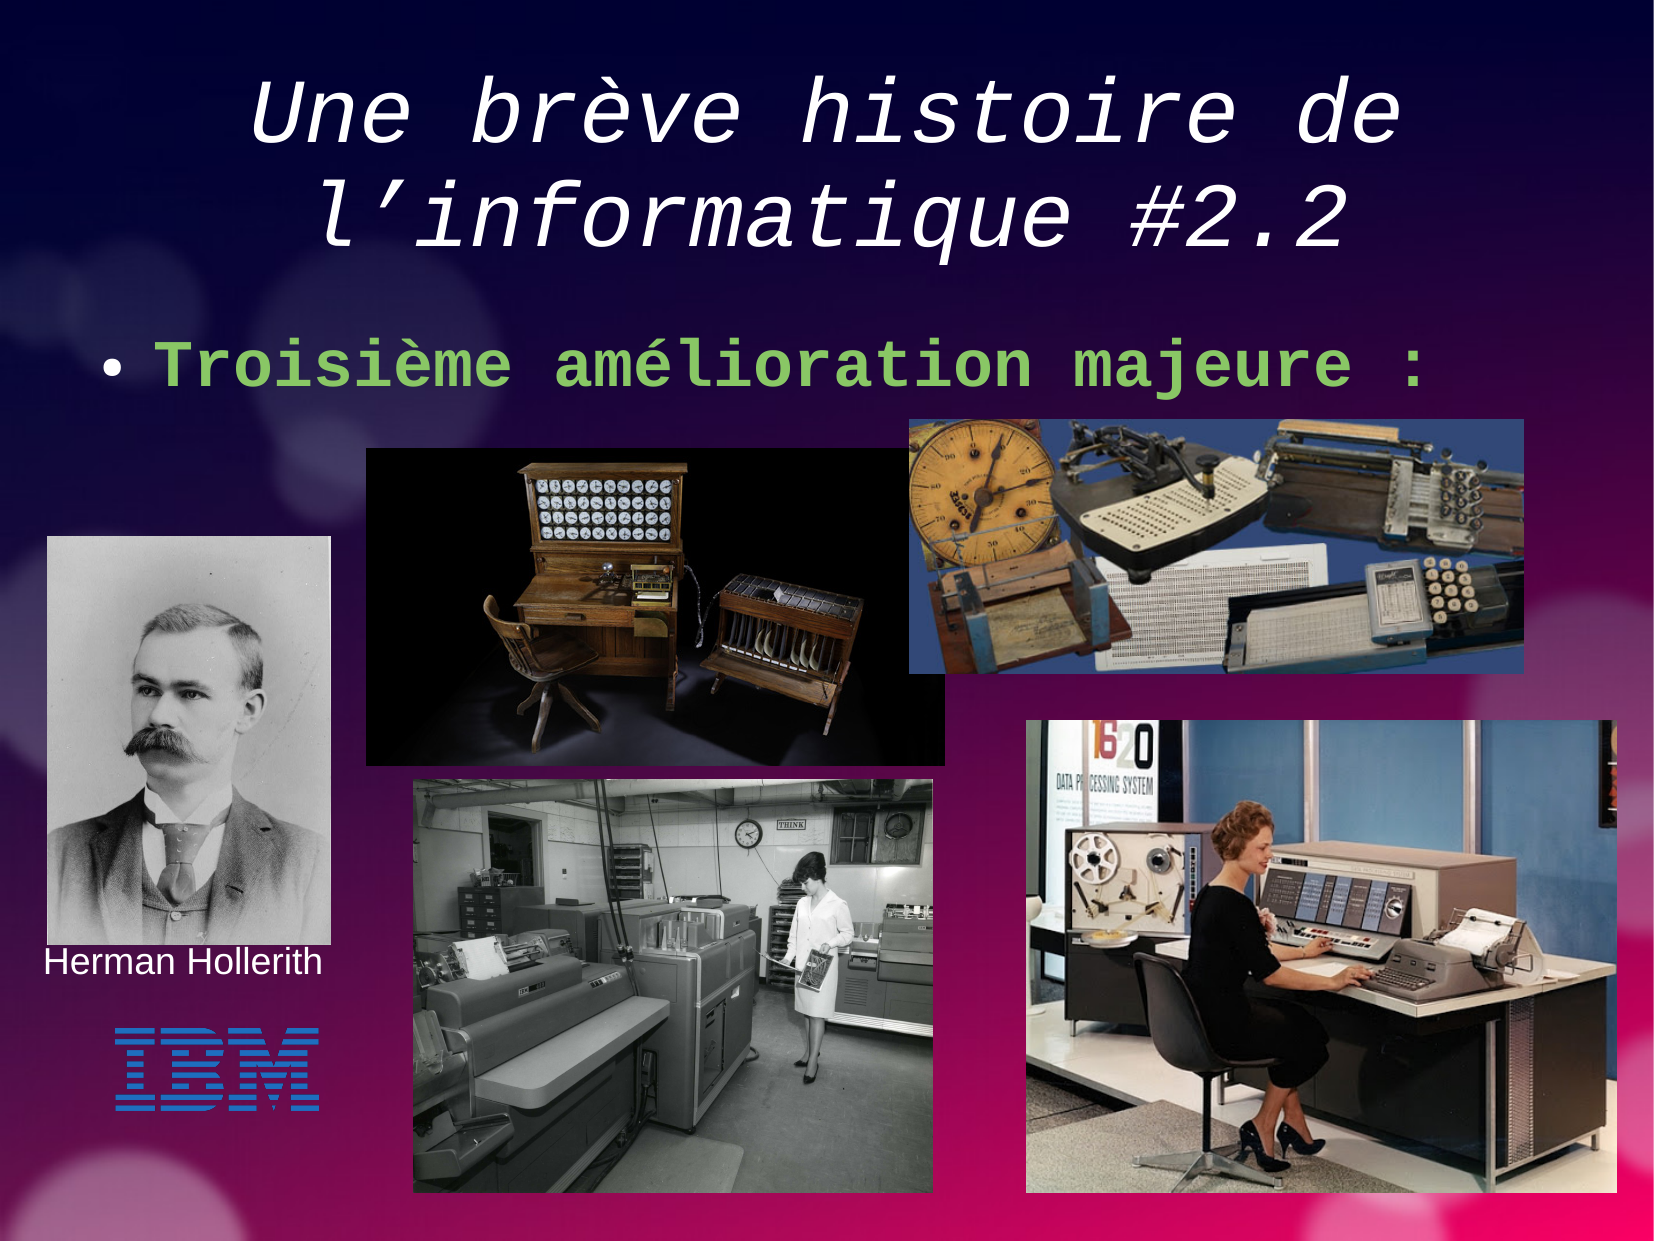

# Une brève histoire de l’informatique #2.2
Troisième amélioration majeure :
Herman Hollerith